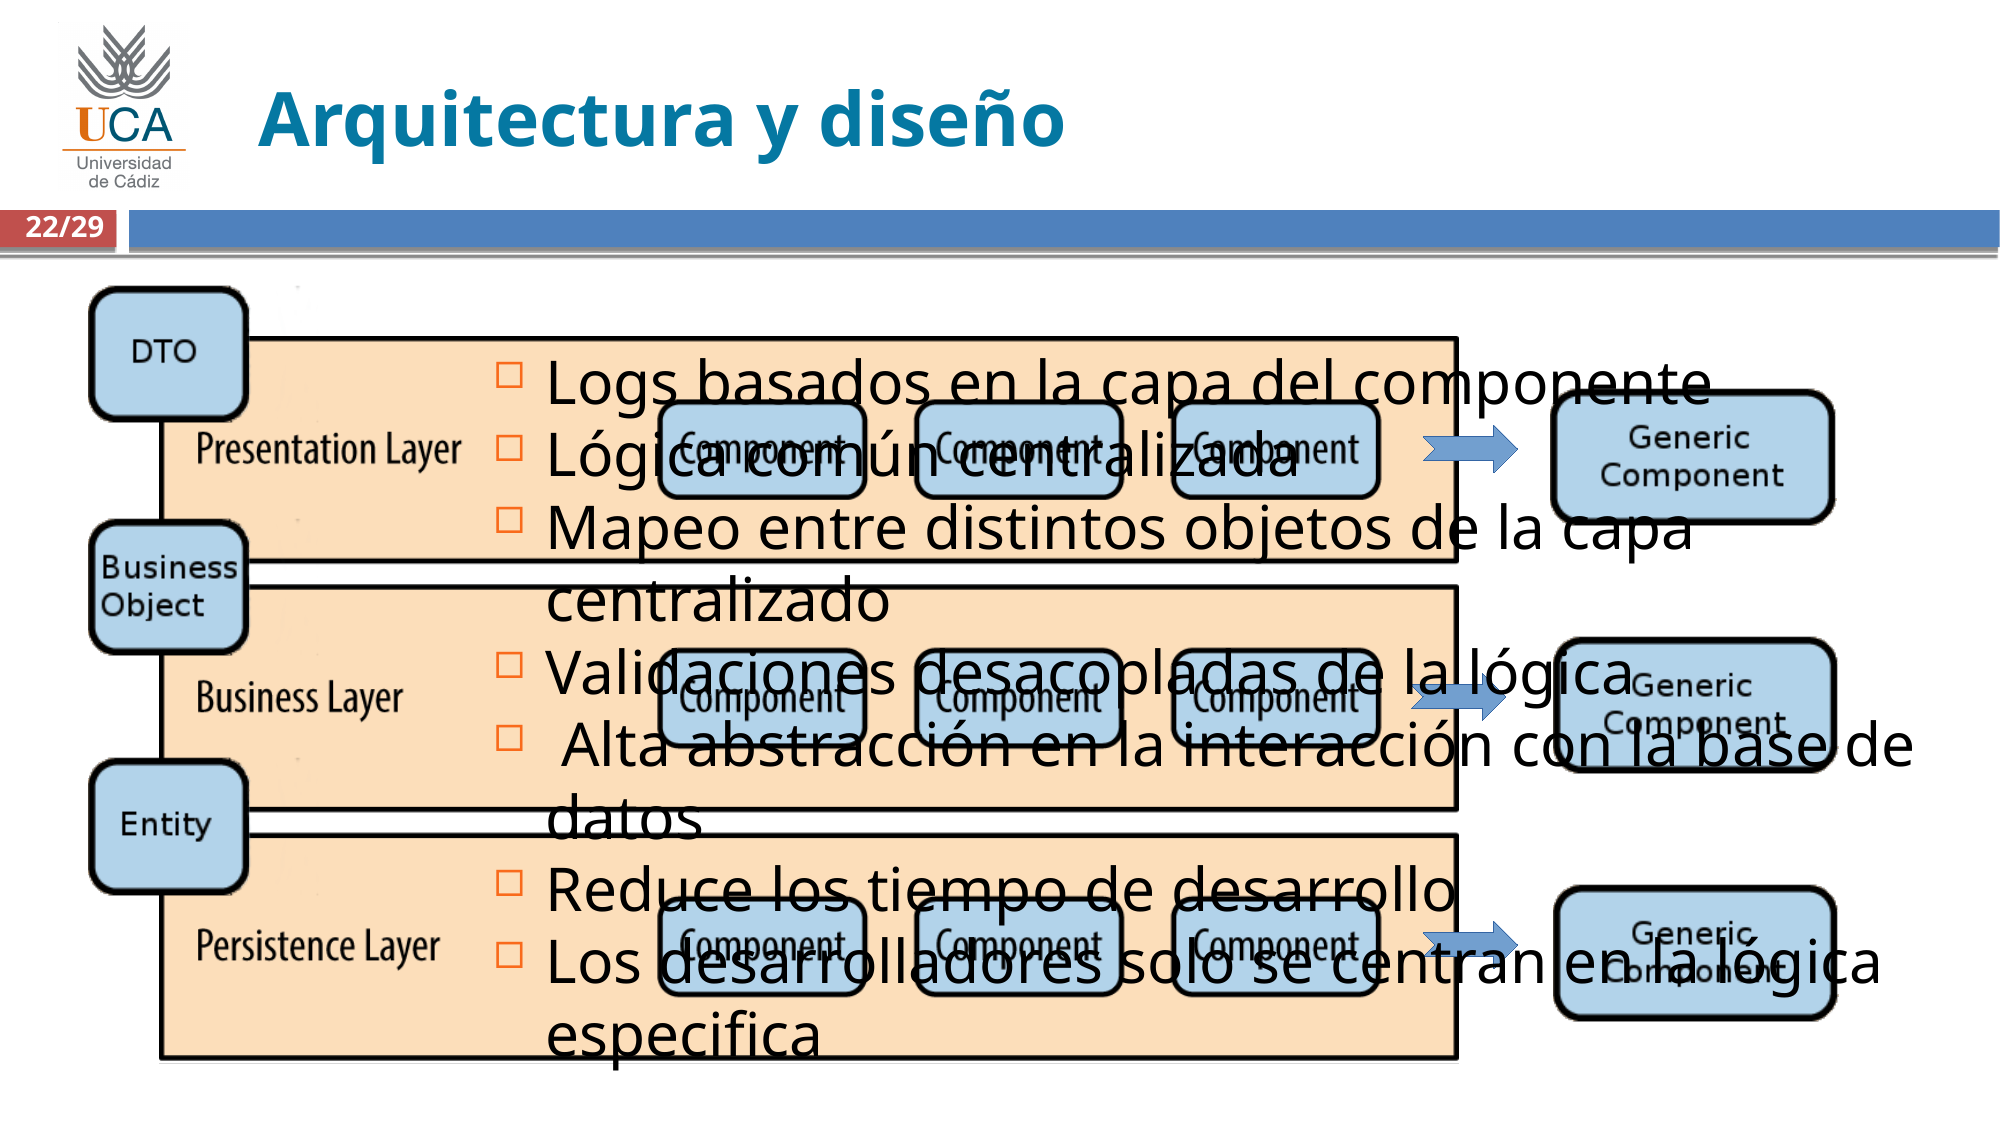

Arquitectura y diseño
Logs basados en la capa del componente
Lógica común centralizada
Mapeo entre distintos objetos de la capa centralizado
Validaciones desacopladas de la lógica
 Alta abstracción en la interacción con la base de datos
Reduce los tiempo de desarrollo
Los desarrolladores solo se centran en la lógica especifica